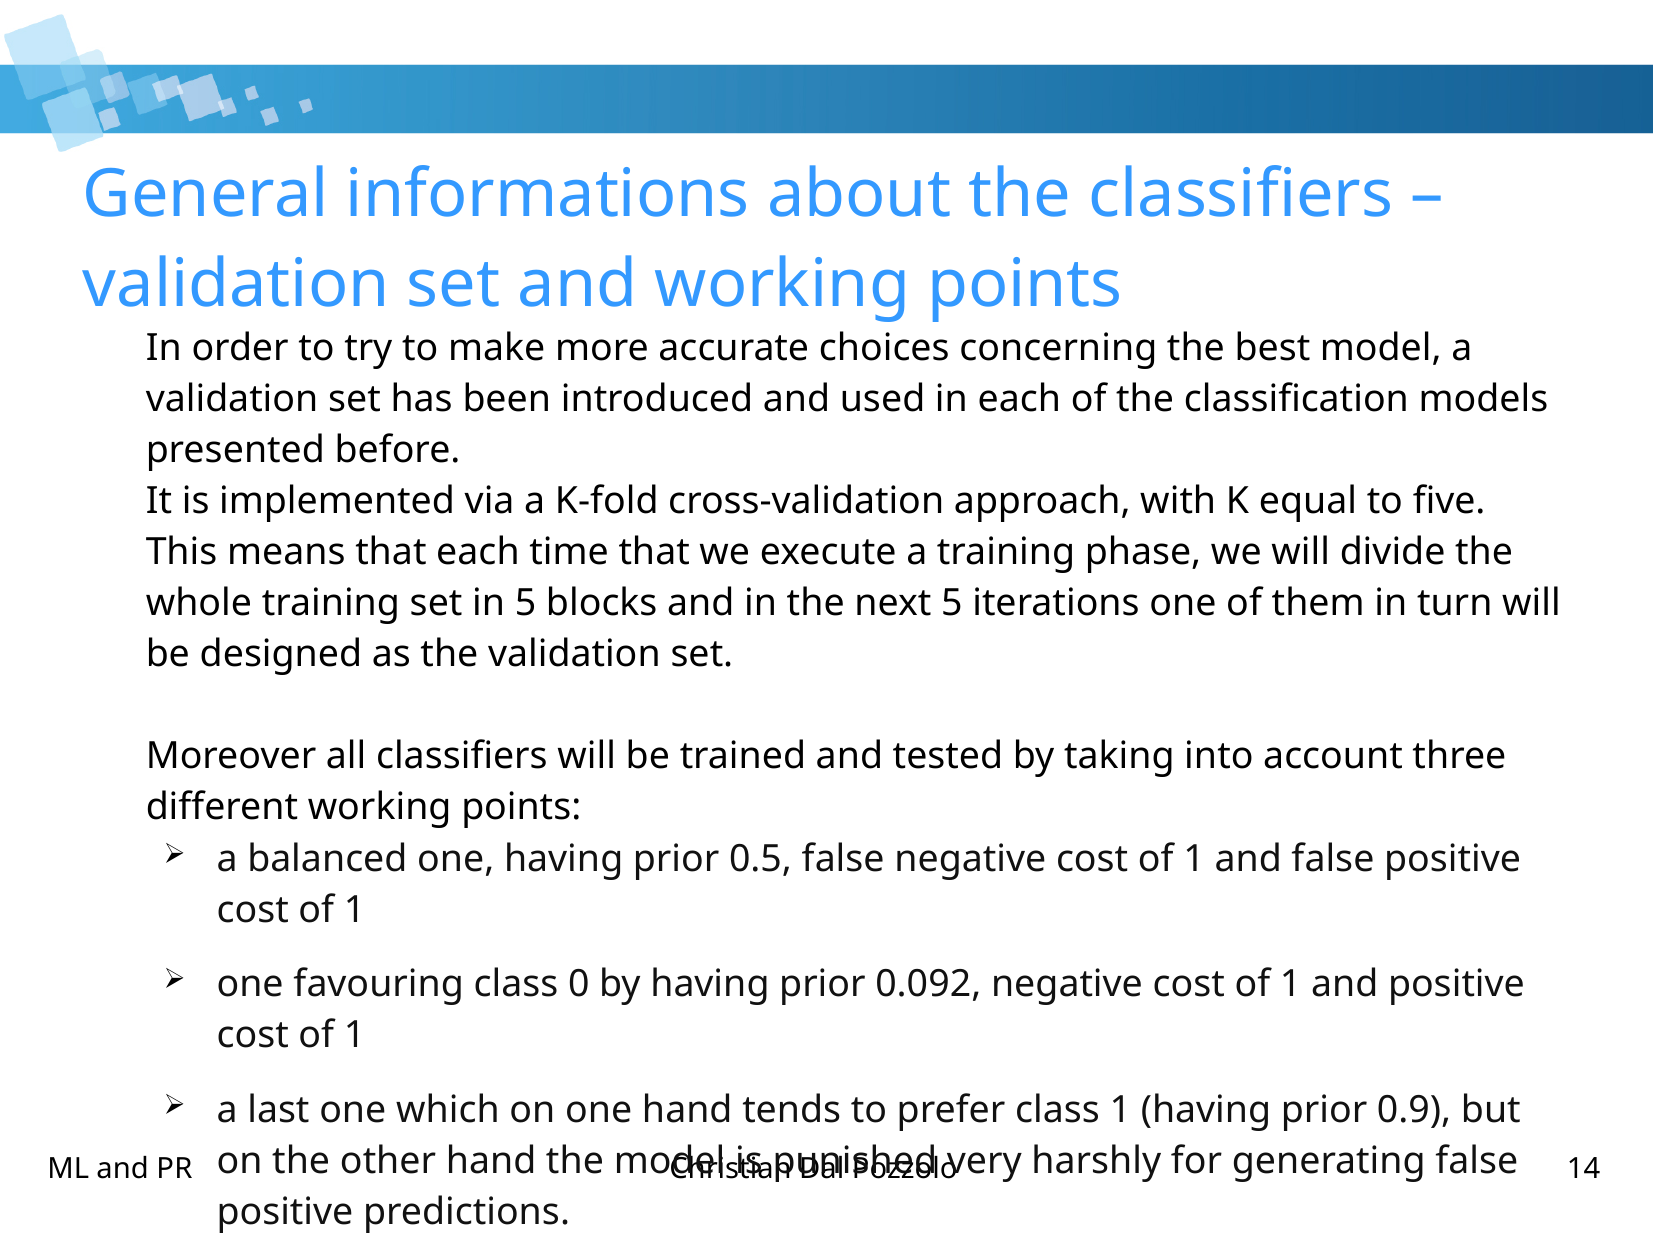

# General informations about the classifiers – validation set and working points
In order to try to make more accurate choices concerning the best model, a validation set has been introduced and used in each of the classification models presented before.
It is implemented via a K-fold cross-validation approach, with K equal to five.
This means that each time that we execute a training phase, we will divide the whole training set in 5 blocks and in the next 5 iterations one of them in turn will be designed as the validation set.
Moreover all classifiers will be trained and tested by taking into account three different working points:
a balanced one, having prior 0.5, false negative cost of 1 and false positive cost of 1
one favouring class 0 by having prior 0.092, negative cost of 1 and positive cost of 1
a last one which on one hand tends to prefer class 1 (having prior 0.9), but on the other hand the model is punished very harshly for generating false positive predictions.
ML and PR
Christian Dal Pozzolo
14